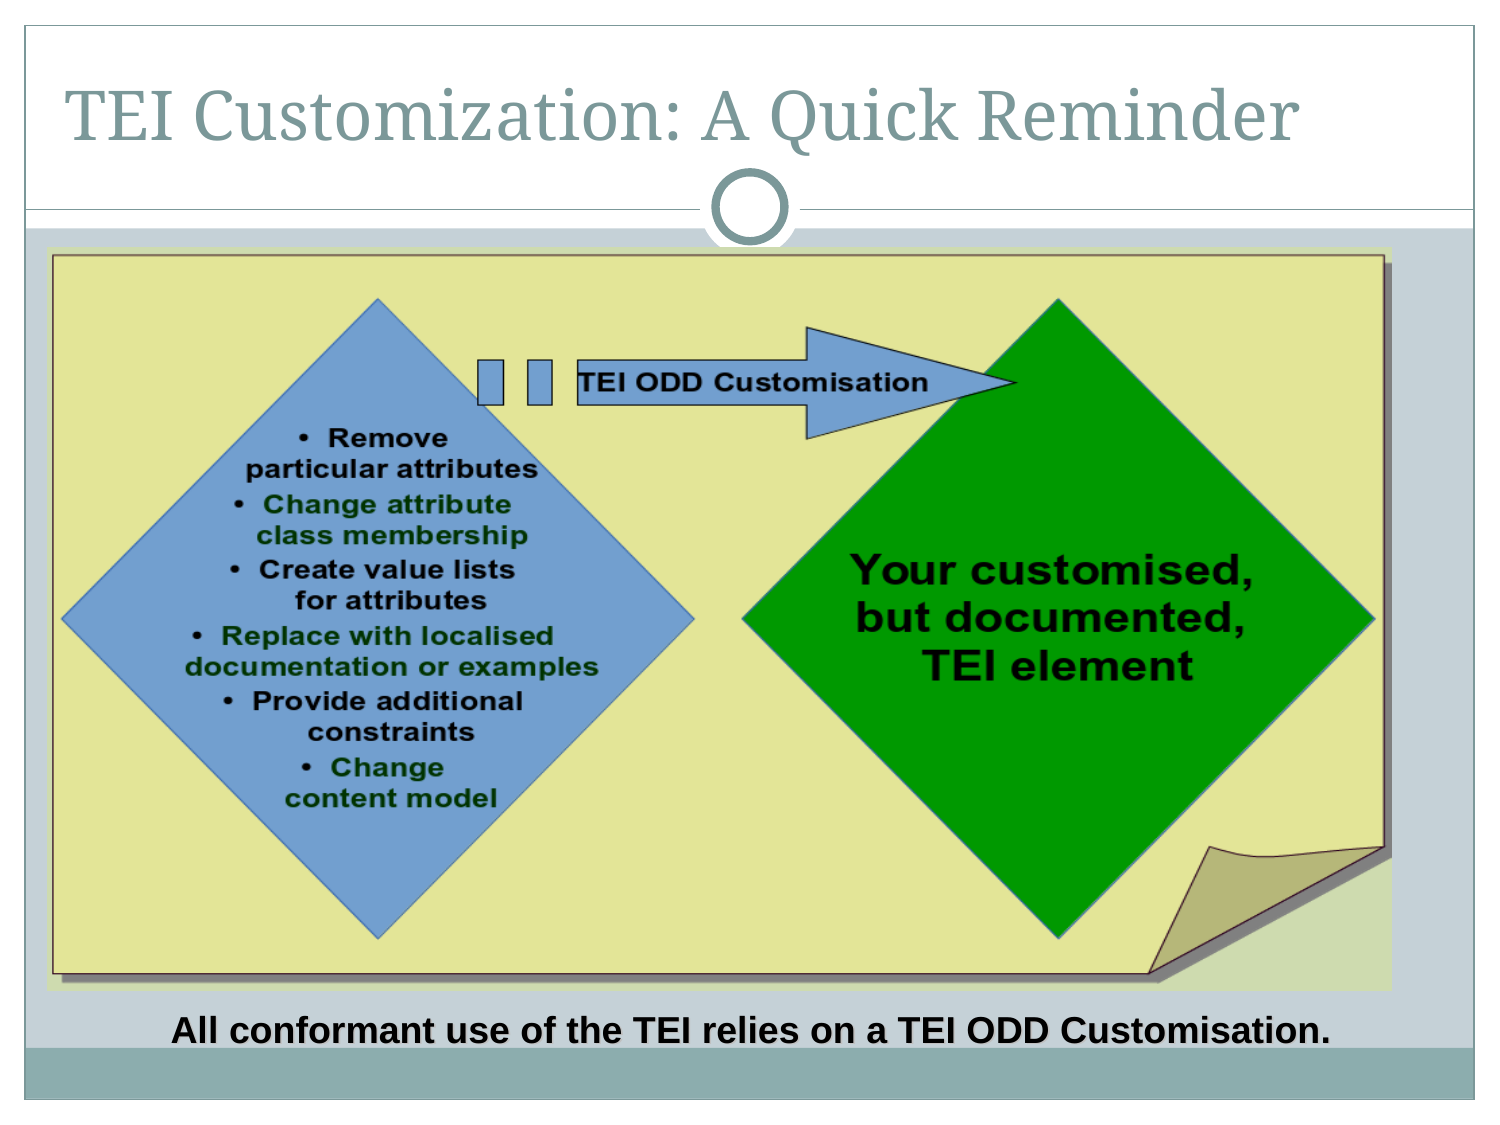

TEI Customization: A Quick Reminder
All conformant use of the TEI relies on a TEI ODD Customisation.